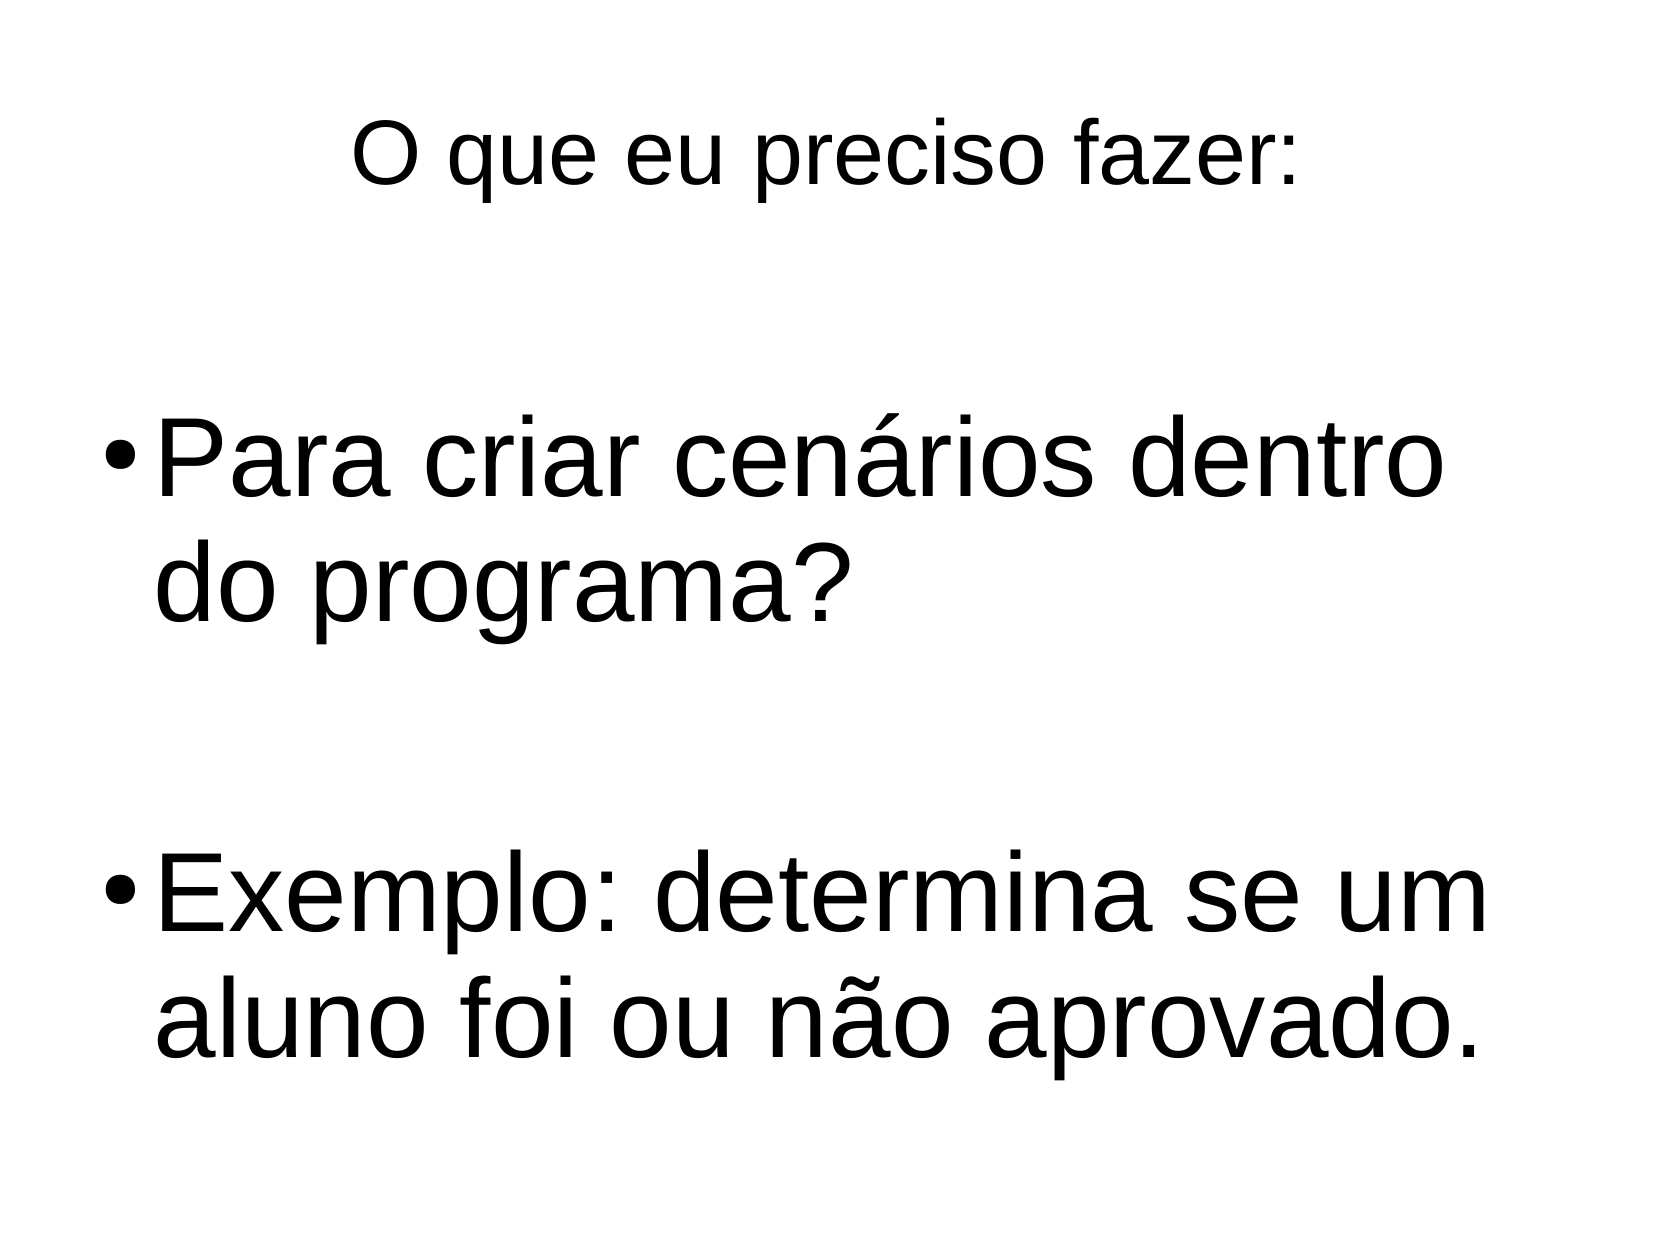

# O que eu preciso fazer:
Para criar cenários dentro do programa?
Exemplo: determina se um aluno foi ou não aprovado.